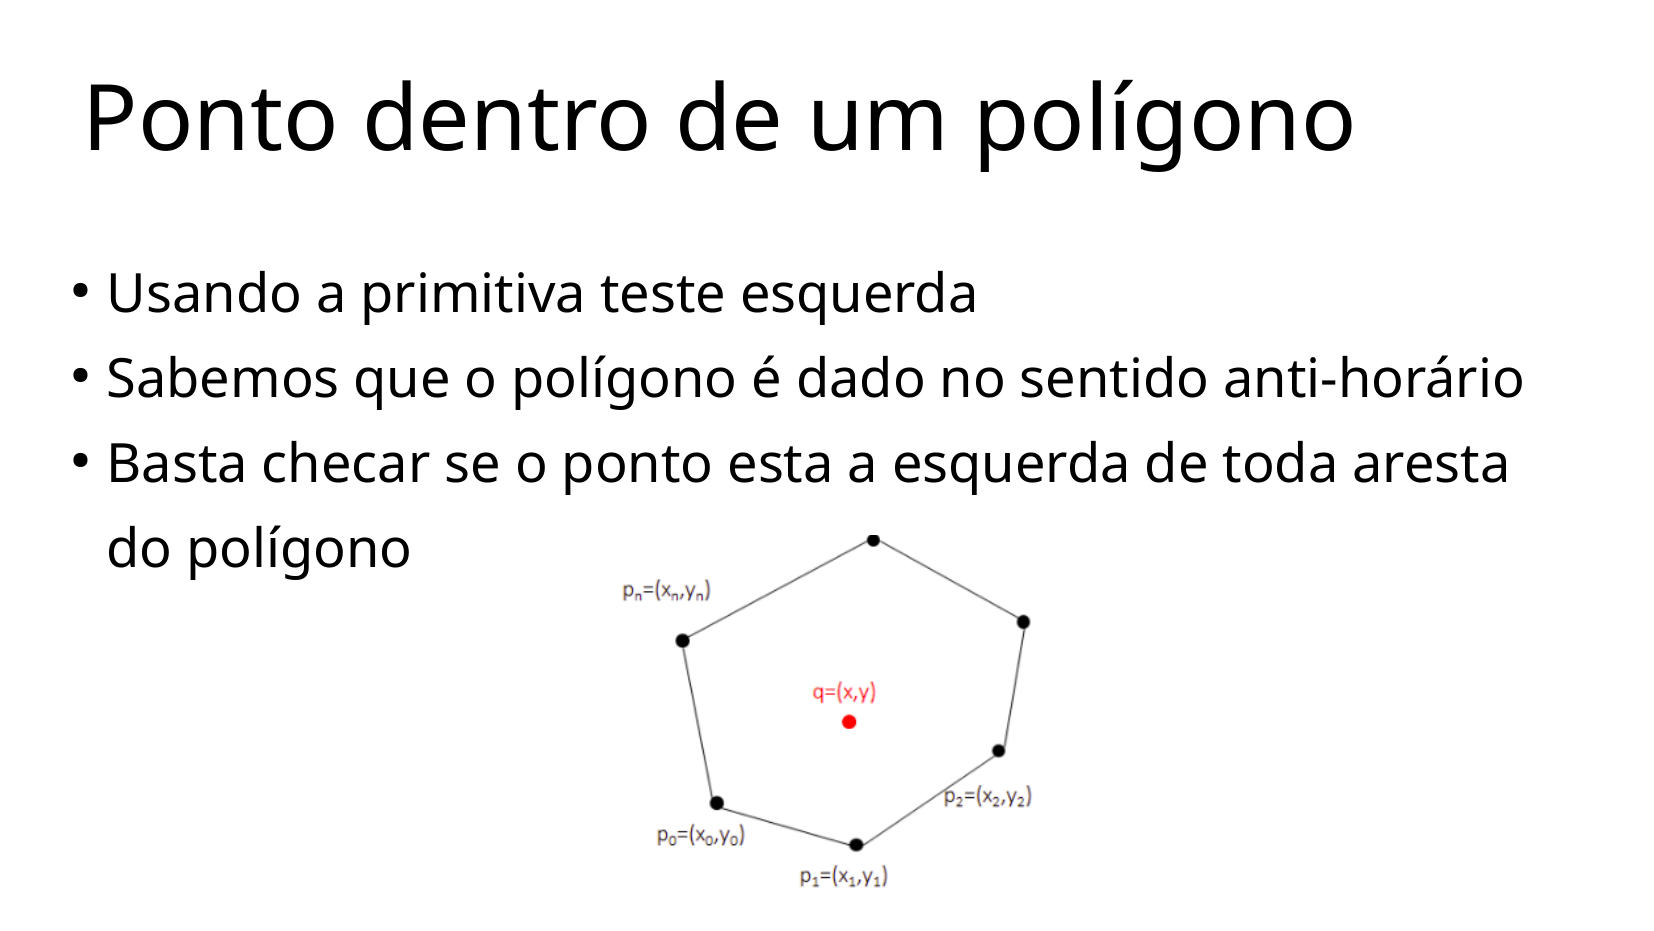

# Ponto dentro de um polígono
Usando a primitiva teste esquerda
Sabemos que o polígono é dado no sentido anti-horário
Basta checar se o ponto esta a esquerda de toda aresta do polígono